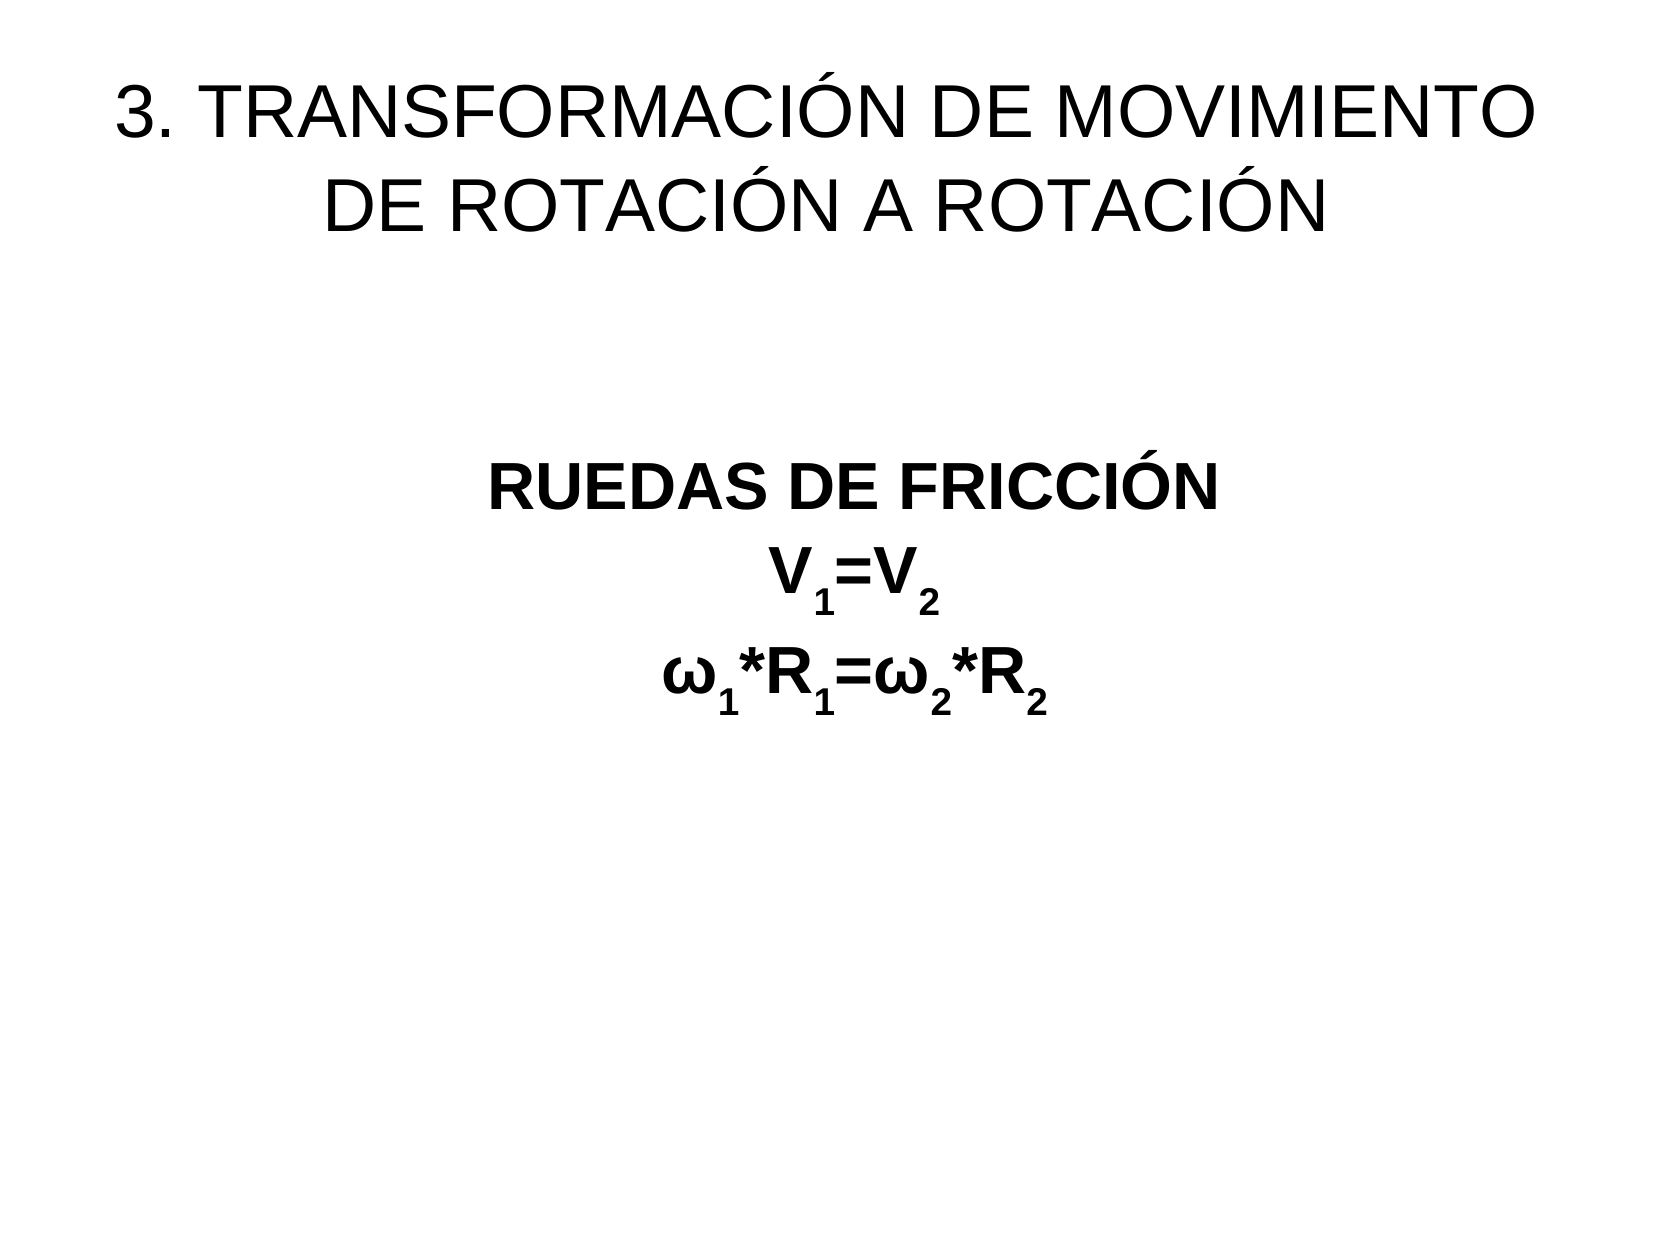

# 3. TRANSFORMACIÓN DE MOVIMIENTO DE ROTACIÓN A ROTACIÓN
RUEDAS DE FRICCIÓN
V1=V2
ω1*R1=ω2*R2